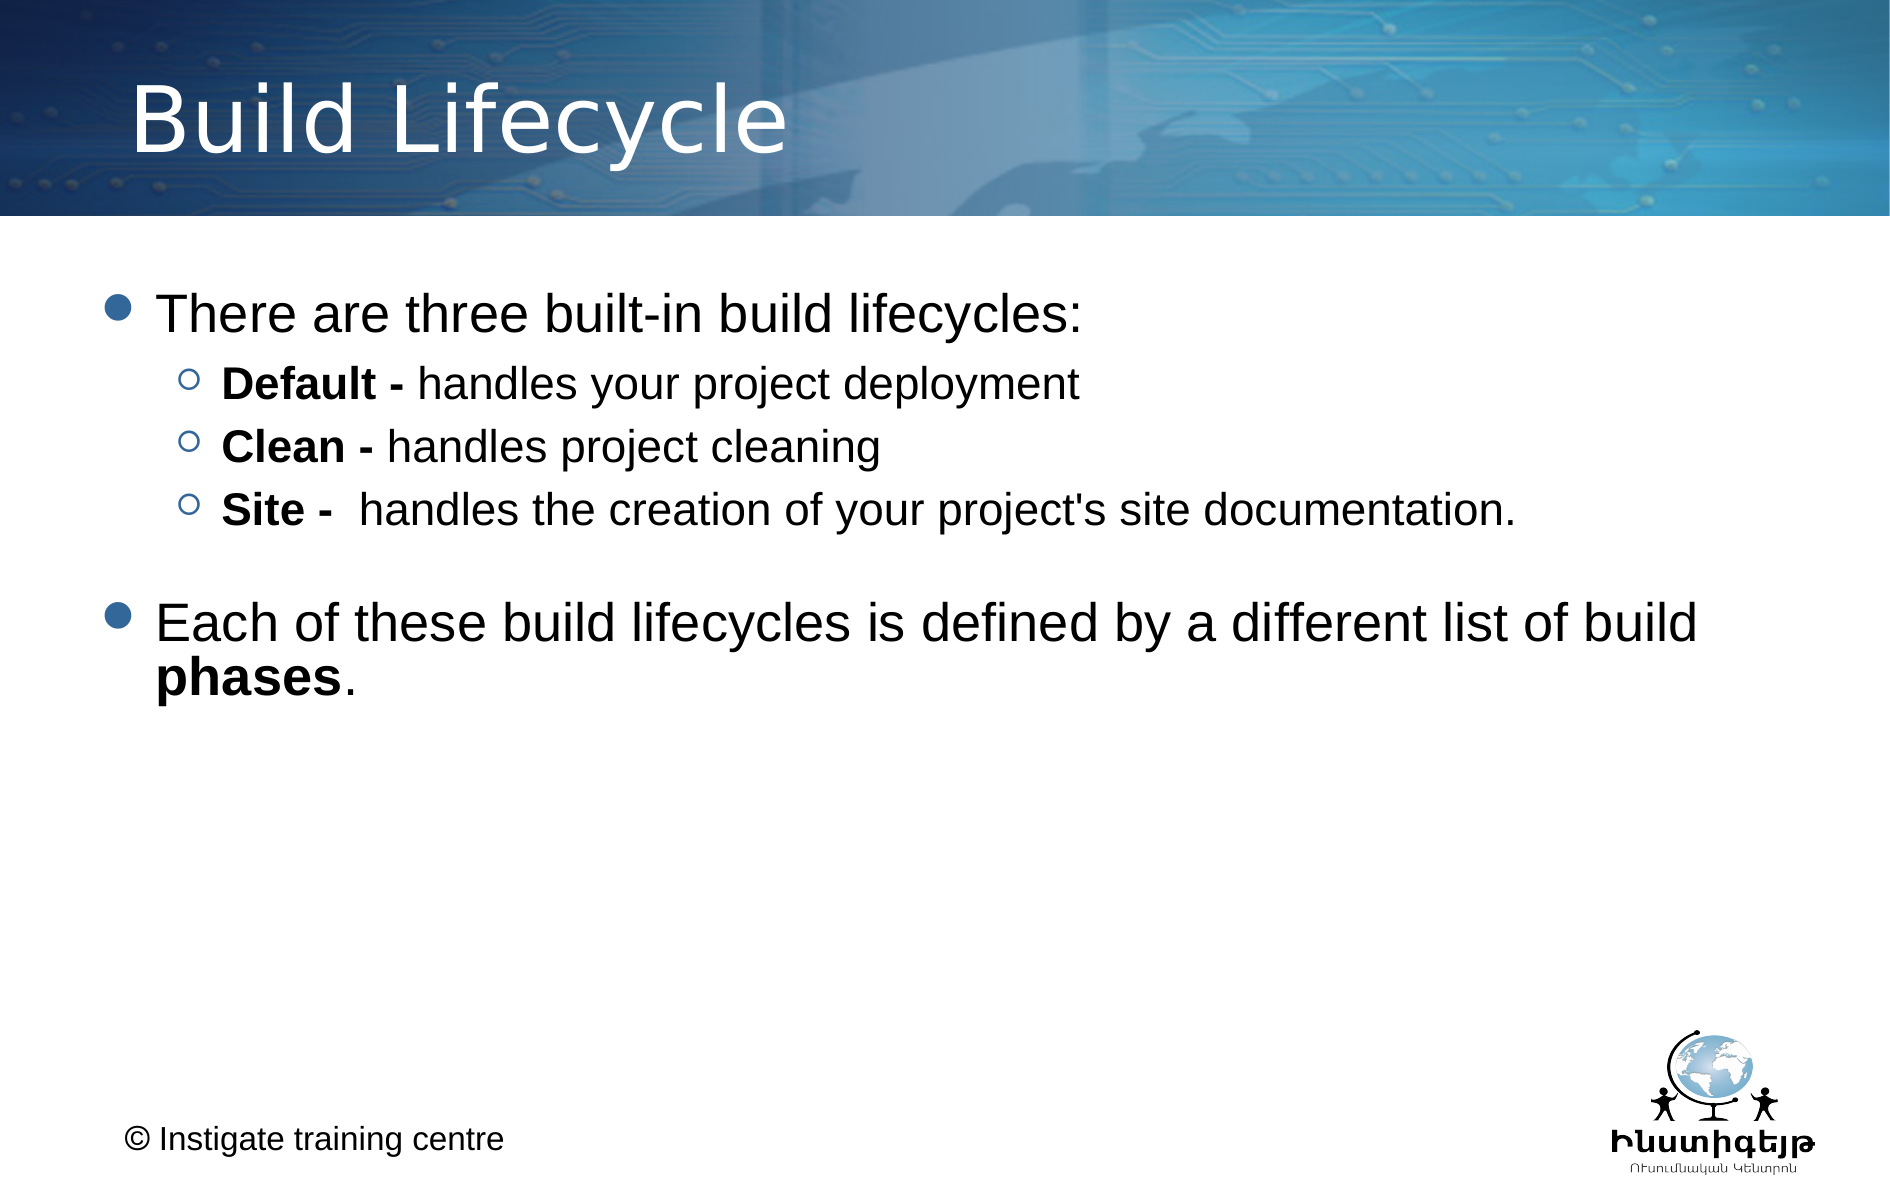

# Build Lifecycle
There are three built-in build lifecycles:
Default - handles your project deployment
Clean - handles project cleaning
Site - handles the creation of your project's site documentation.
Each of these build lifecycles is defined by a different list of build phases.